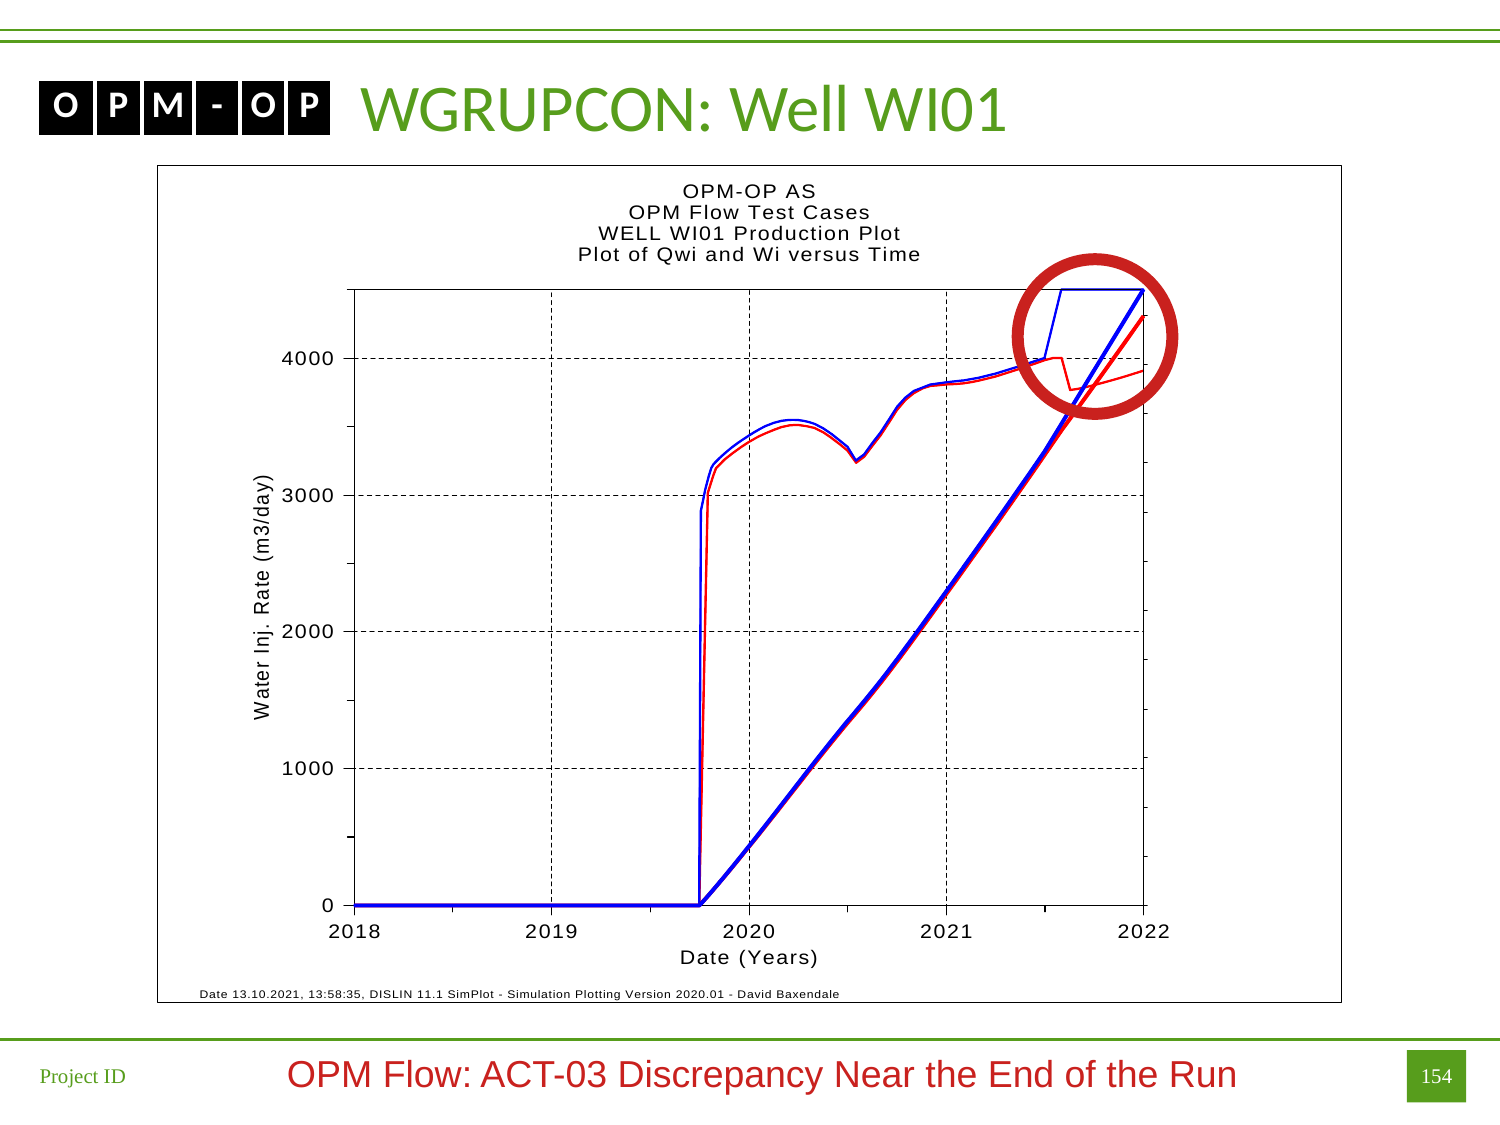

# WGRUPCON: well WI01
OPM Flow: ACT-03 Discrepancy Near the End of the Run
Project ID
154